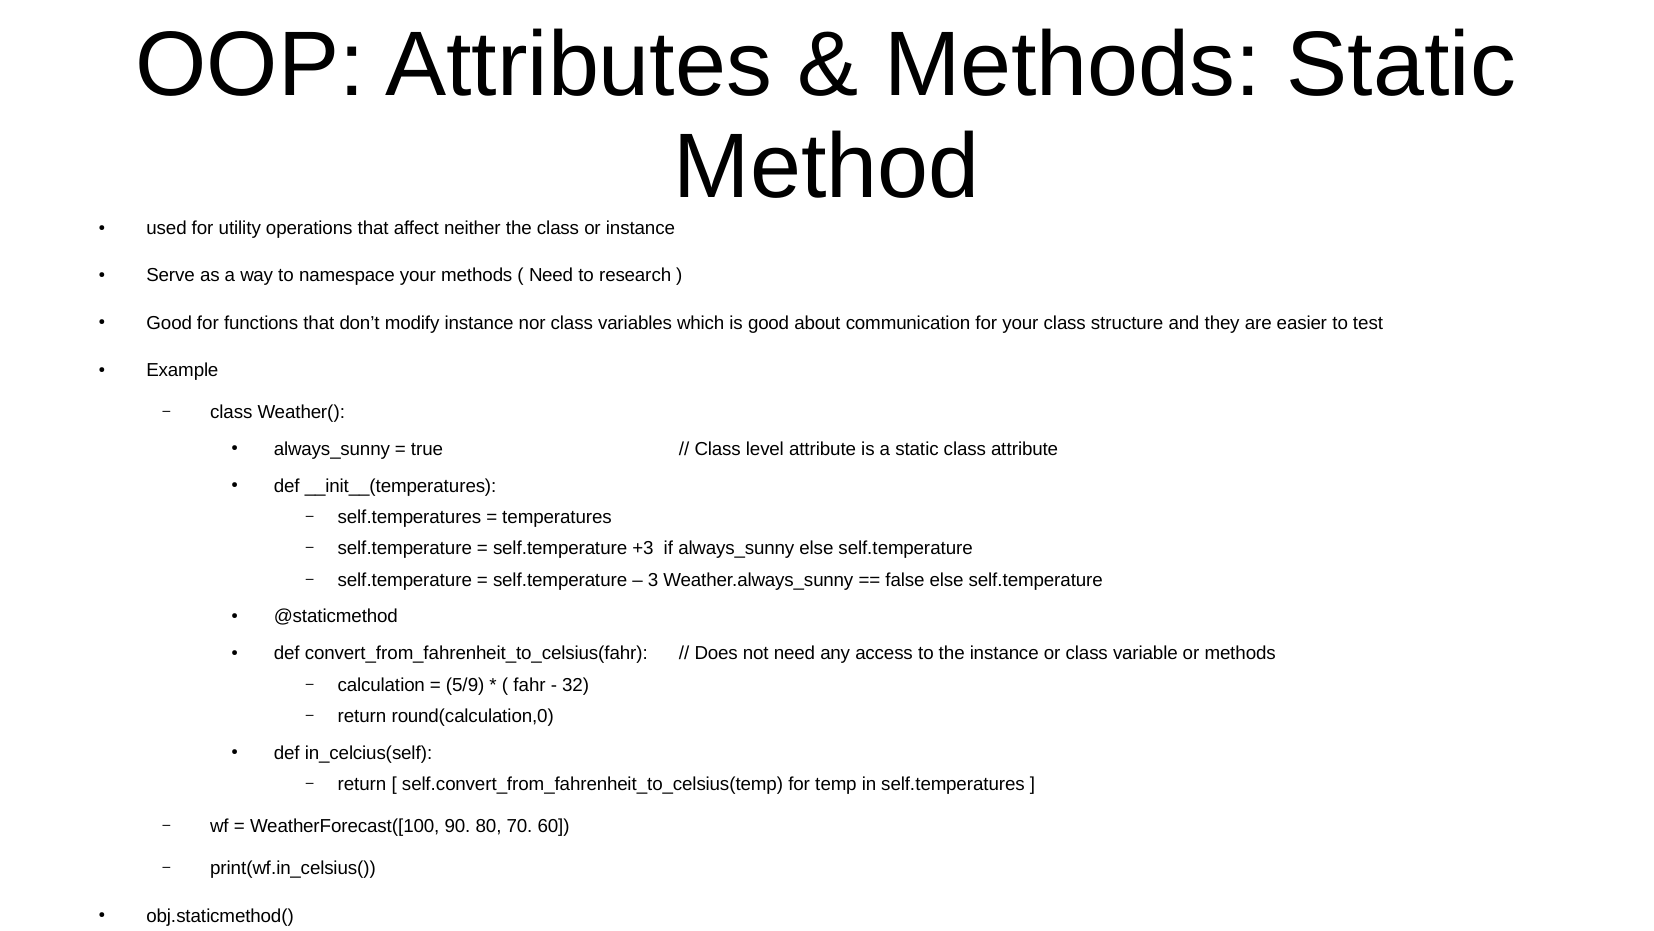

# OOP: Attributes & Methods: Static Method
used for utility operations that affect neither the class or instance
Serve as a way to namespace your methods ( Need to research )
Good for functions that don’t modify instance nor class variables which is good about communication for your class structure and they are easier to test
Example
class Weather():
always_sunny = true	 		 	// Class level attribute is a static class attribute
def __init__(temperatures):
self.temperatures = temperatures
self.temperature = self.temperature +3 if always_sunny else self.temperature
self.temperature = self.temperature – 3 Weather.always_sunny == false else self.temperature
@staticmethod
def convert_from_fahrenheit_to_celsius(fahr): 	// Does not need any access to the instance or class variable or methods
calculation = (5/9) * ( fahr - 32)
return round(calculation,0)
def in_celcius(self):
return [ self.convert_from_fahrenheit_to_celsius(temp) for temp in self.temperatures ]
wf = WeatherForecast([100, 90. 80, 70. 60])
print(wf.in_celsius())
obj.staticmethod()